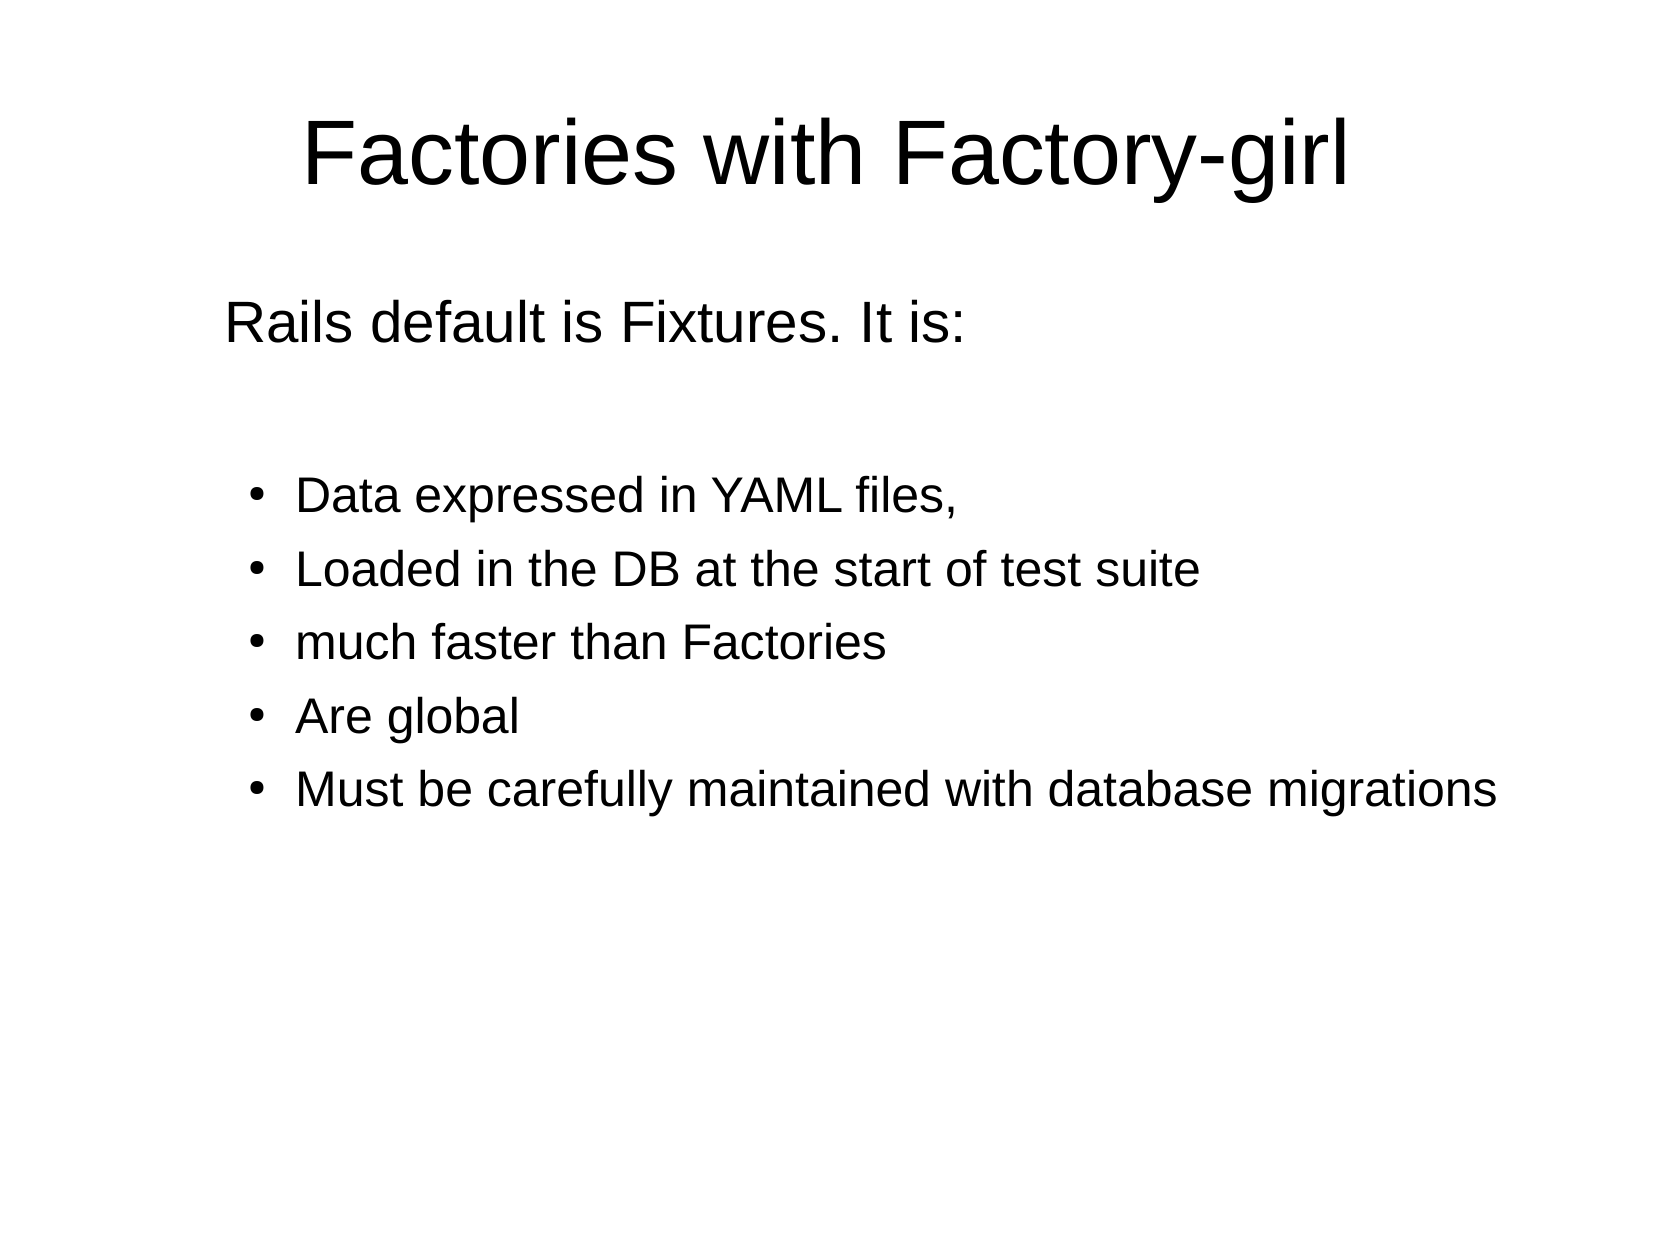

# Factories with Factory-girl
Rails default is Fixtures. It is:
Data expressed in YAML files,
Loaded in the DB at the start of test suite
much faster than Factories
Are global
Must be carefully maintained with database migrations